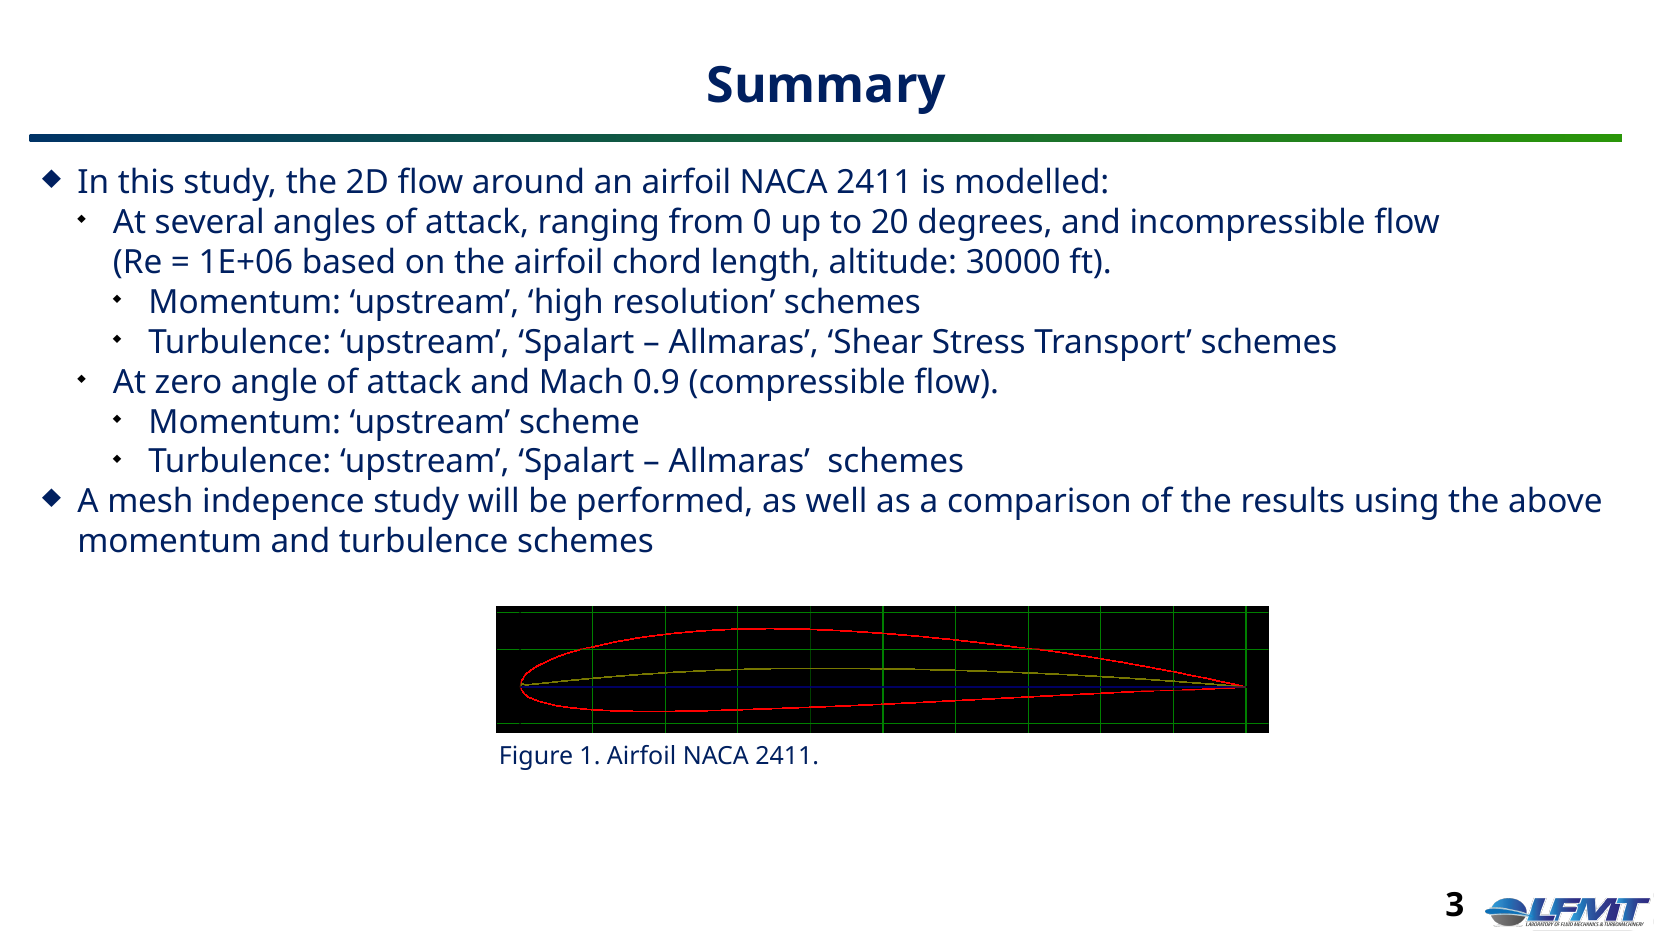

# Summary
In this study, the 2D flow around an airfoil NACA 2411 is modelled:
At several angles of attack, ranging from 0 up to 20 degrees, and incompressible flow
(Re = 1E+06 based on the airfoil chord length, altitude: 30000 ft).
Momentum: ‘upstream’, ‘high resolution’ schemes
Turbulence: ‘upstream’, ‘Spalart – Allmaras’, ‘Shear Stress Transport’ schemes
At zero angle of attack and Mach 0.9 (compressible flow).
Momentum: ‘upstream’ scheme
Turbulence: ‘upstream’, ‘Spalart – Allmaras’ schemes
A mesh indepence study will be performed, as well as a comparison of the results using the above momentum and turbulence schemes
Figure 1. Airfoil NACA 2411.